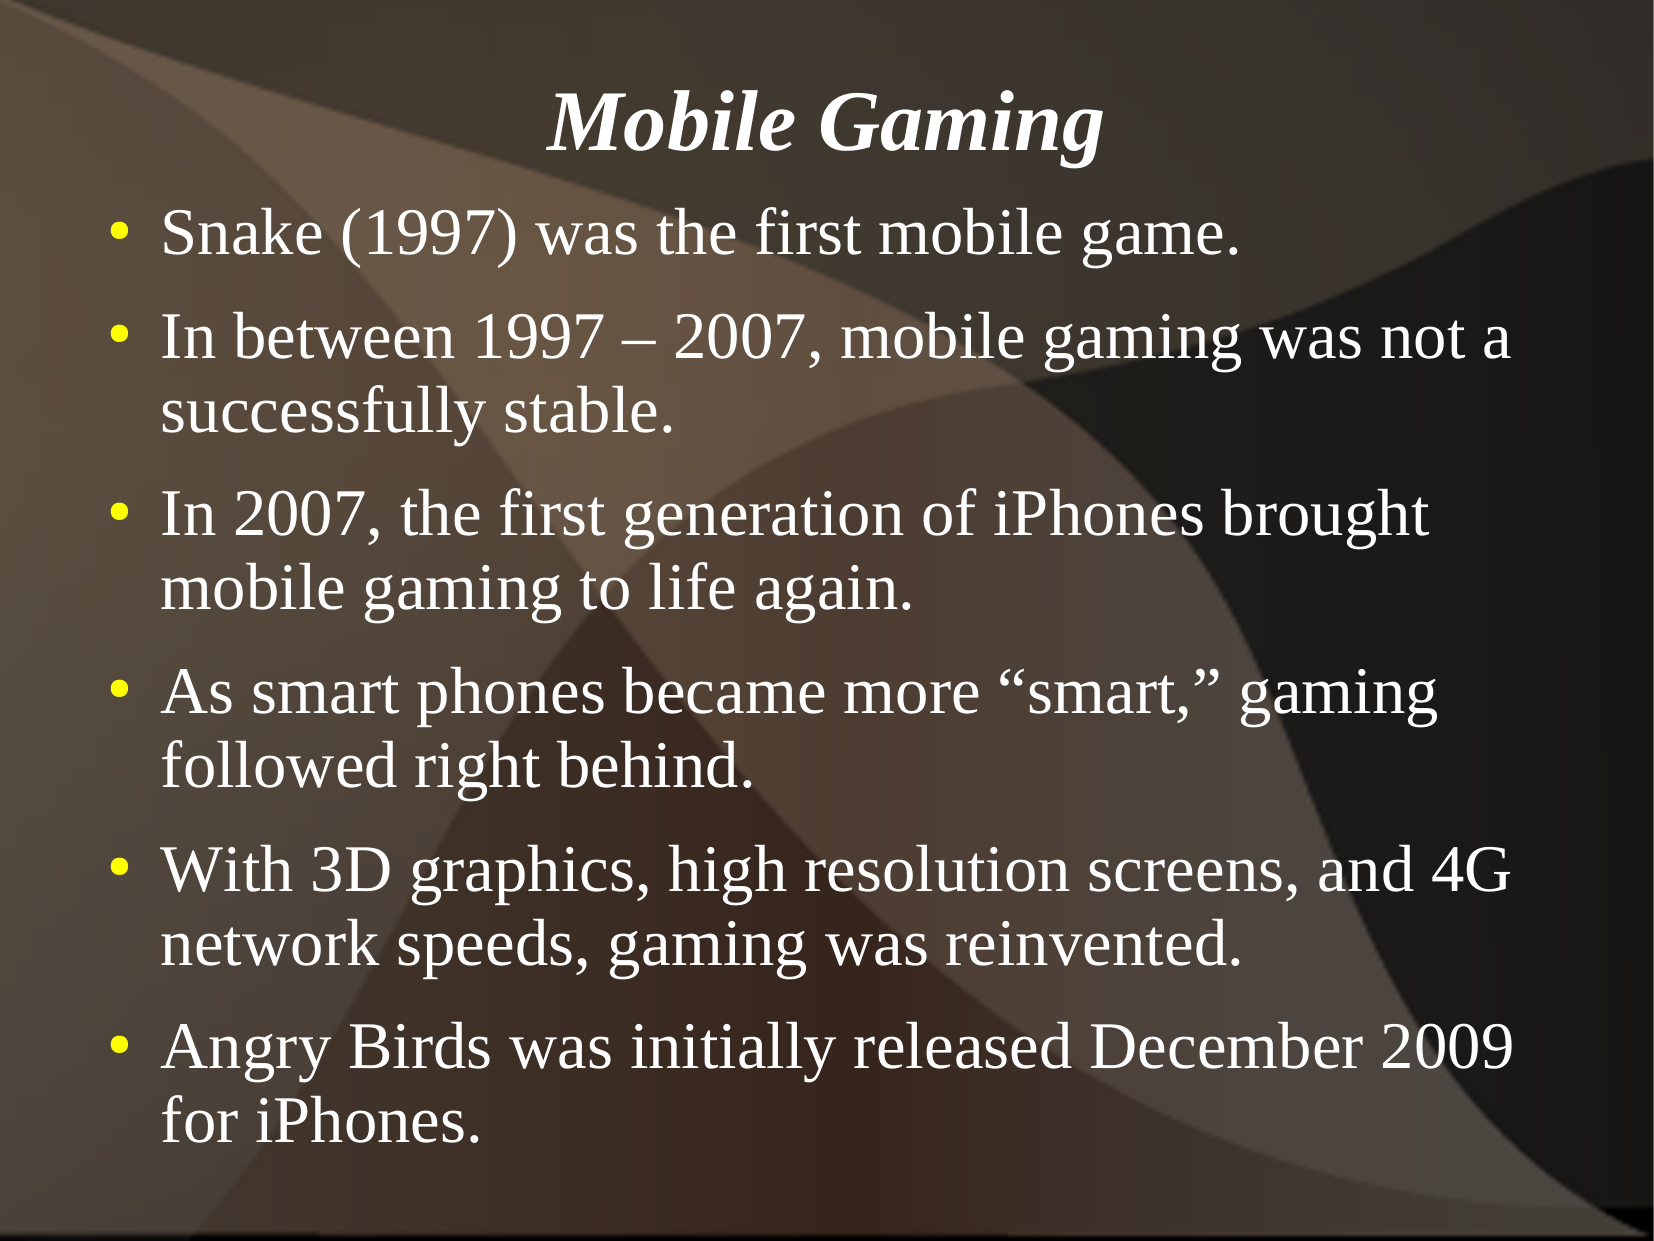

# Mobile Gaming
Snake (1997) was the first mobile game.
In between 1997 – 2007, mobile gaming was not a successfully stable.
In 2007, the first generation of iPhones brought mobile gaming to life again.
As smart phones became more “smart,” gaming followed right behind.
With 3D graphics, high resolution screens, and 4G network speeds, gaming was reinvented.
Angry Birds was initially released December 2009 for iPhones.